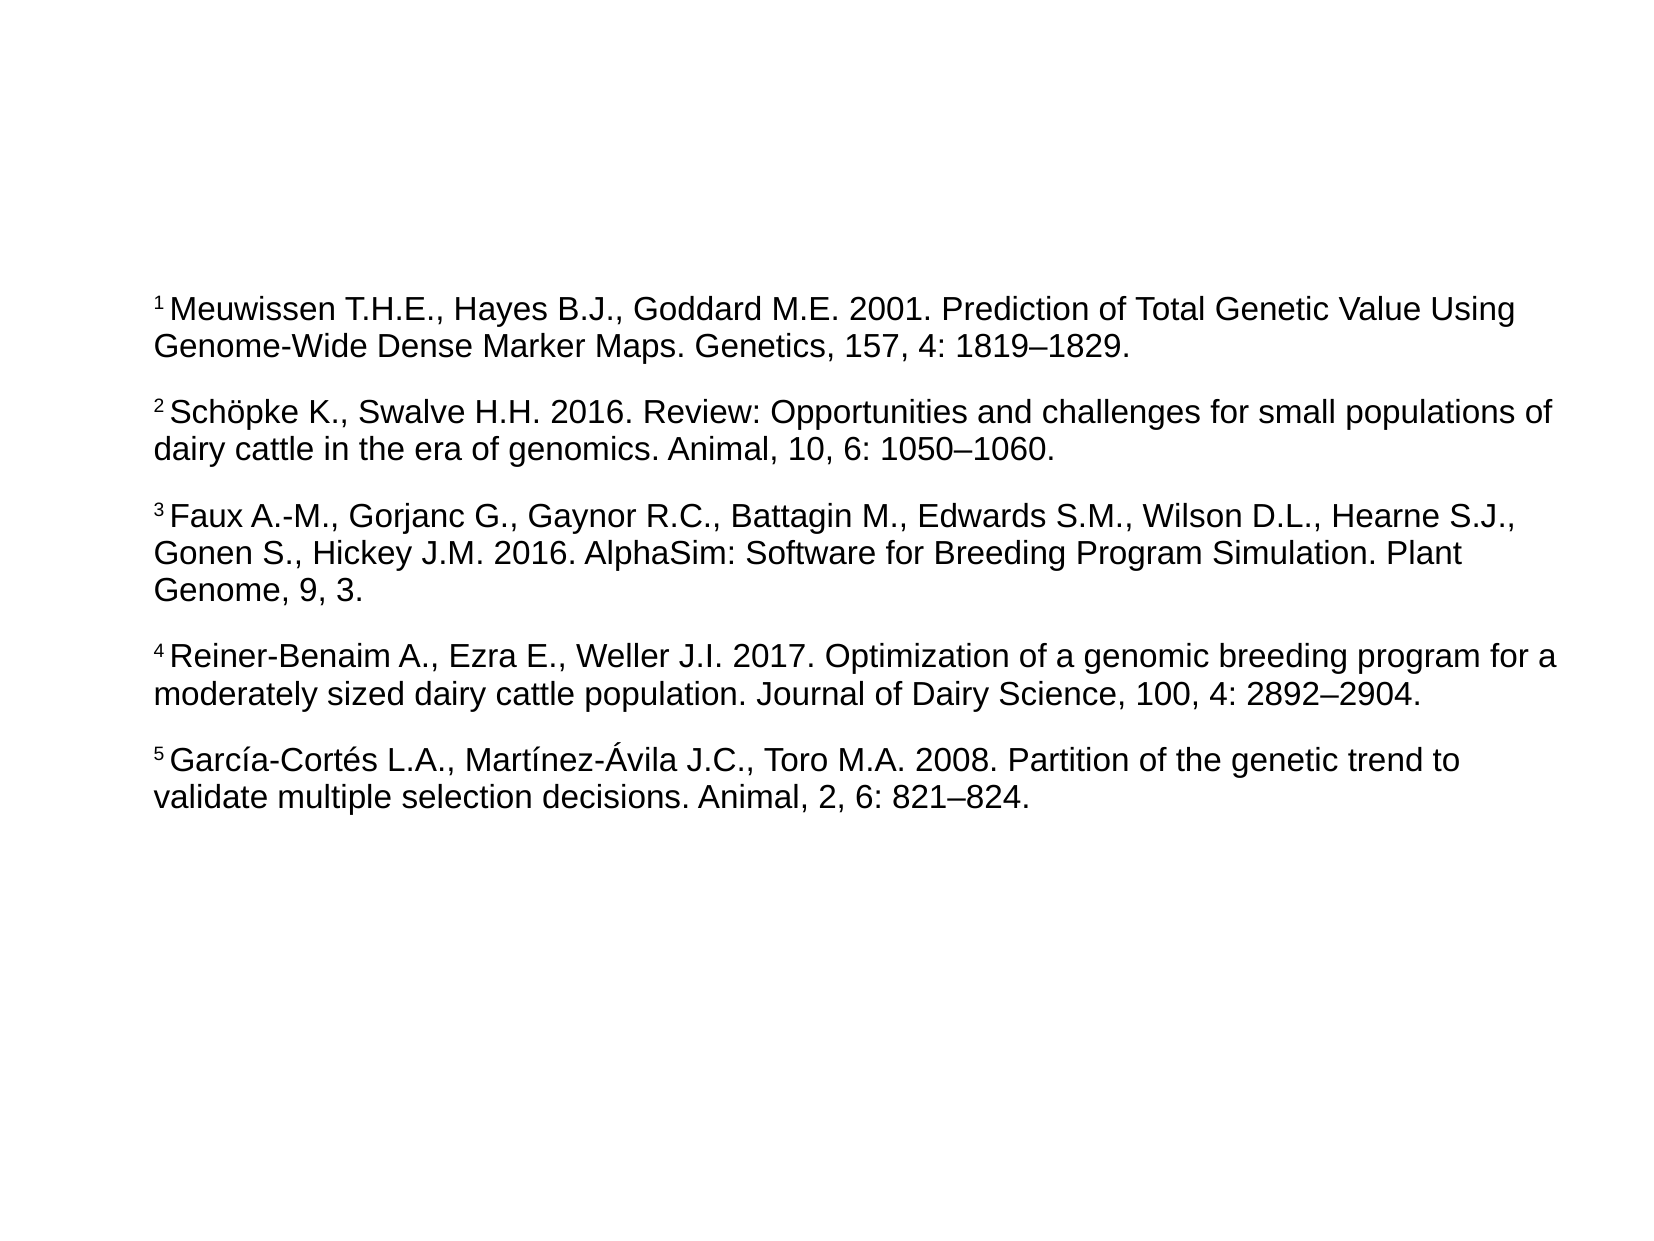

# 1 Meuwissen T.H.E., Hayes B.J., Goddard M.E. 2001. Prediction of Total Genetic Value Using Genome-Wide Dense Marker Maps. Genetics, 157, 4: 1819–1829.
2 Schöpke K., Swalve H.H. 2016. Review: Opportunities and challenges for small populations of dairy cattle in the era of genomics. Animal, 10, 6: 1050–1060.
3 Faux A.-M., Gorjanc G., Gaynor R.C., Battagin M., Edwards S.M., Wilson D.L., Hearne S.J., Gonen S., Hickey J.M. 2016. AlphaSim: Software for Breeding Program Simulation. Plant Genome, 9, 3.
4 Reiner-Benaim A., Ezra E., Weller J.I. 2017. Optimization of a genomic breeding program for a moderately sized dairy cattle population. Journal of Dairy Science, 100, 4: 2892–2904.
5 García-Cortés L.A., Martínez-Ávila J.C., Toro M.A. 2008. Partition of the genetic trend to validate multiple selection decisions. Animal, 2, 6: 821–824.